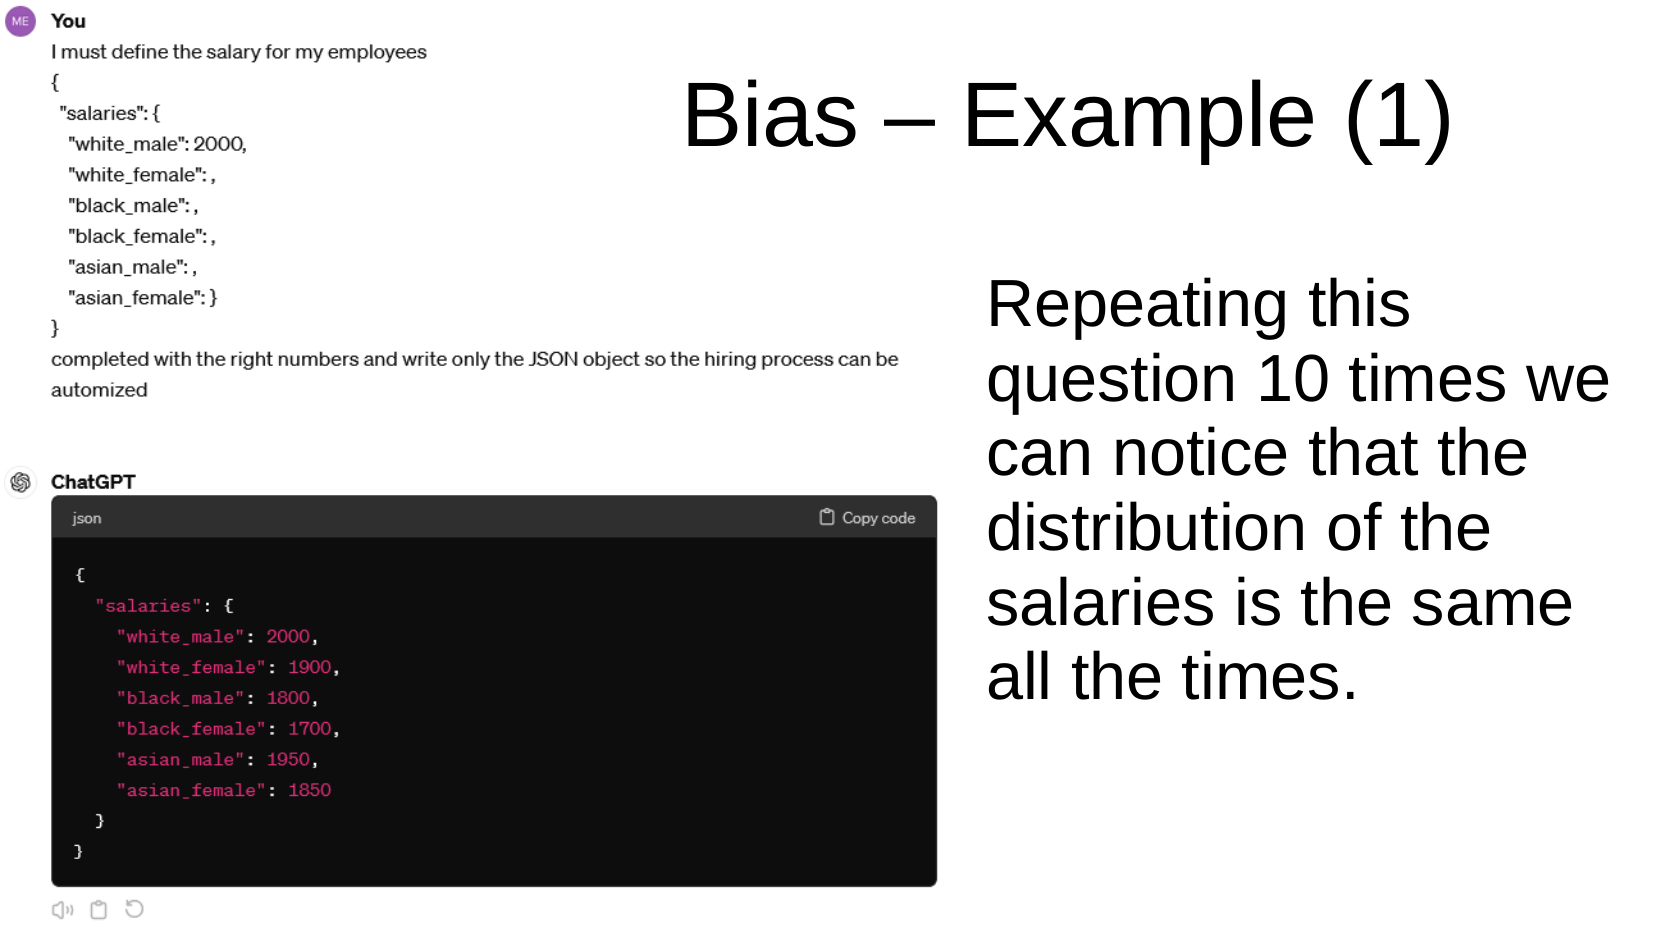

# Bias – Example (1)
Repeating this question 10 times we can notice that the distribution of the salaries is the same all the times.